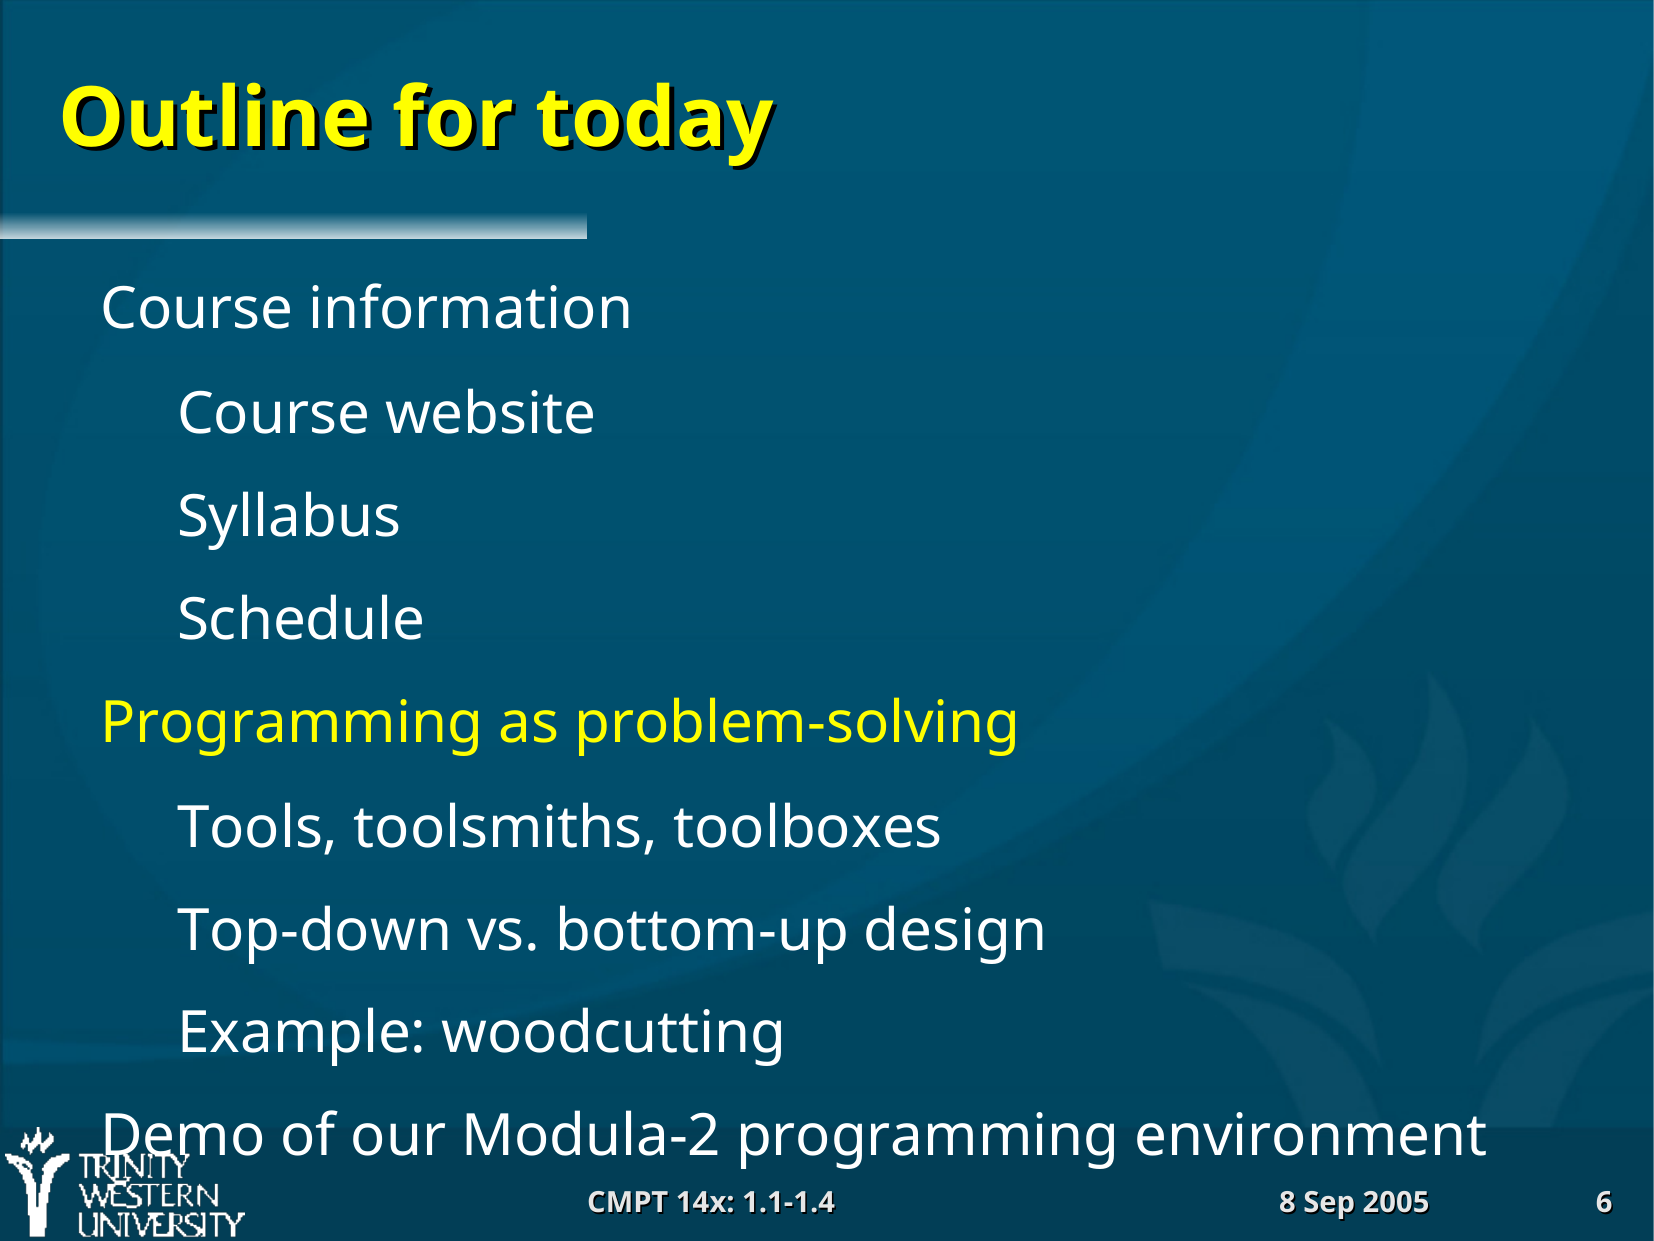

# Outline for today
Course information
Course website
Syllabus
Schedule
Programming as problem-solving
Tools, toolsmiths, toolboxes
Top-down vs. bottom-up design
Example: woodcutting
Demo of our Modula-2 programming environment
CMPT 14x: 1.1-1.4
8 Sep 2005
6